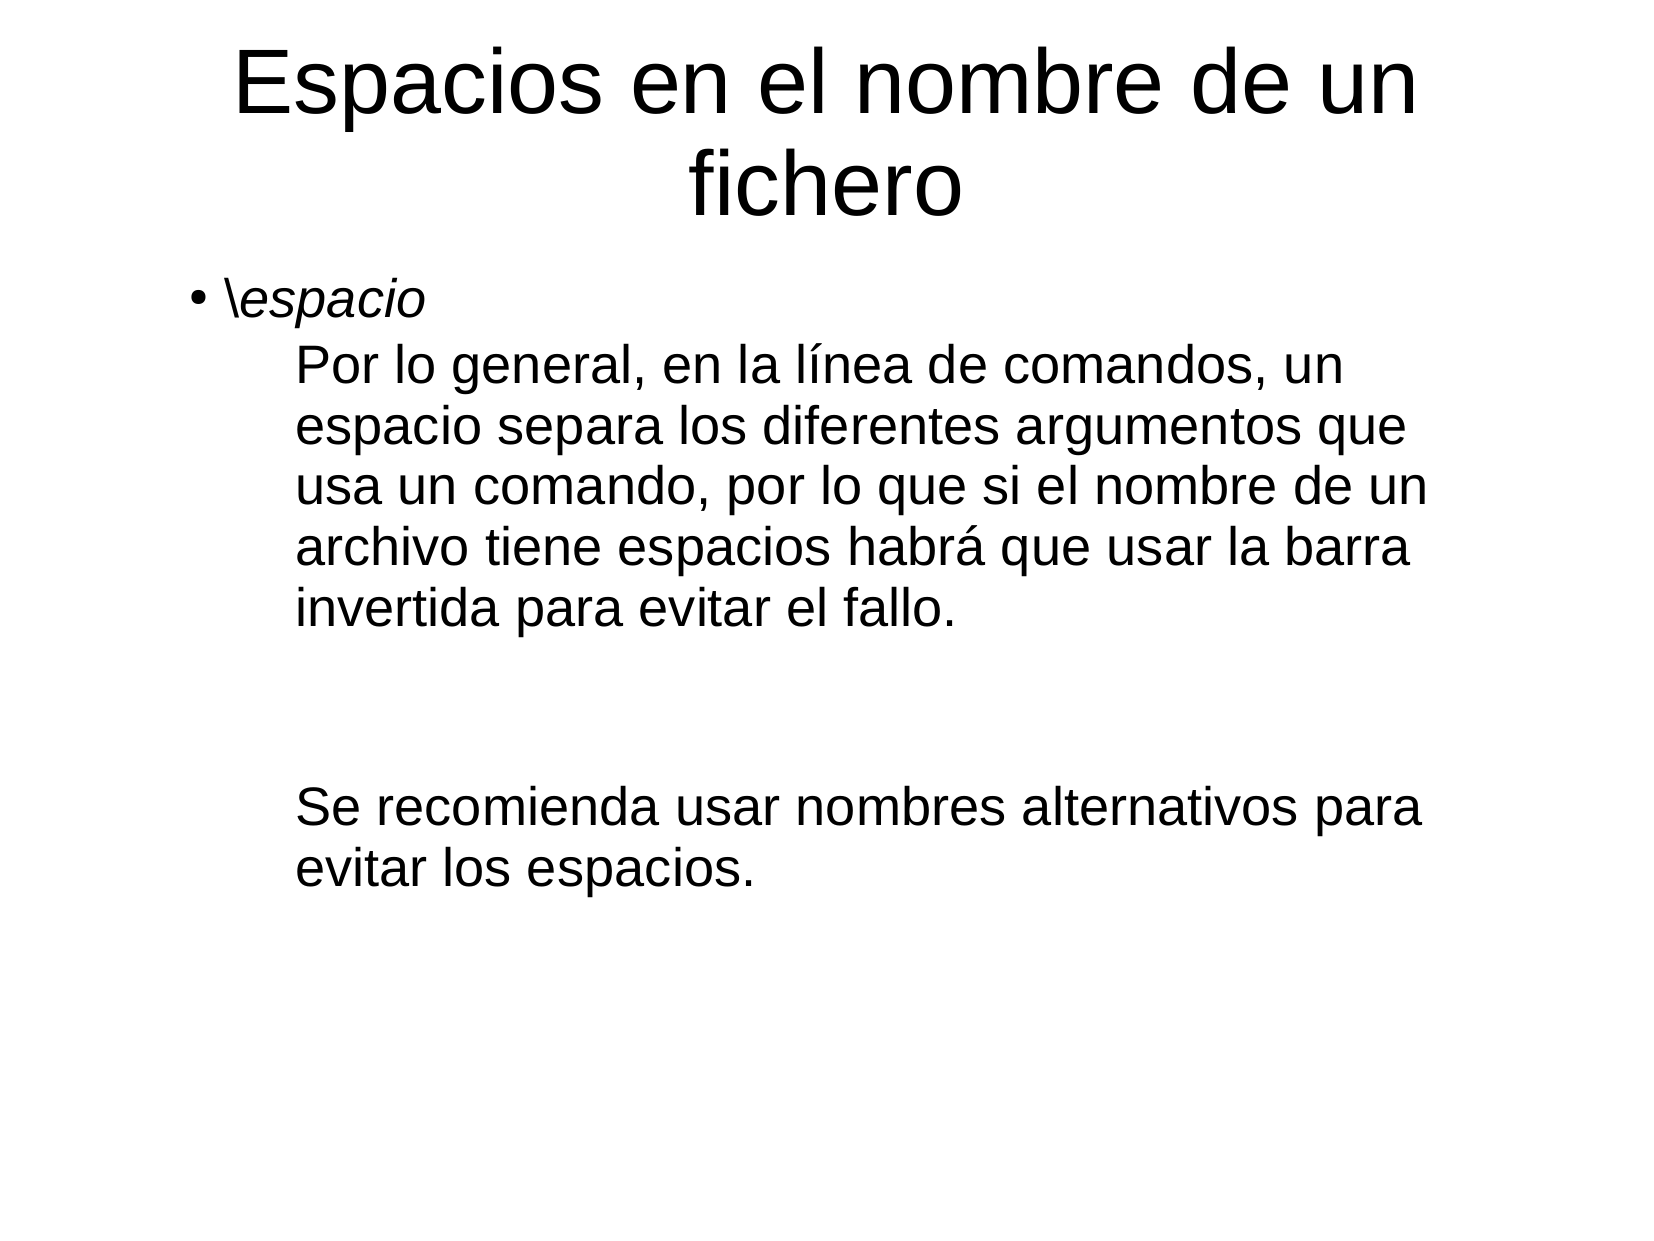

# Espacios en el nombre de un fichero
\espacio
Por lo general, en la línea de comandos, un espacio separa los diferentes argumentos que usa un comando, por lo que si el nombre de un archivo tiene espacios habrá que usar la barra invertida para evitar el fallo.
Se recomienda usar nombres alternativos para evitar los espacios.